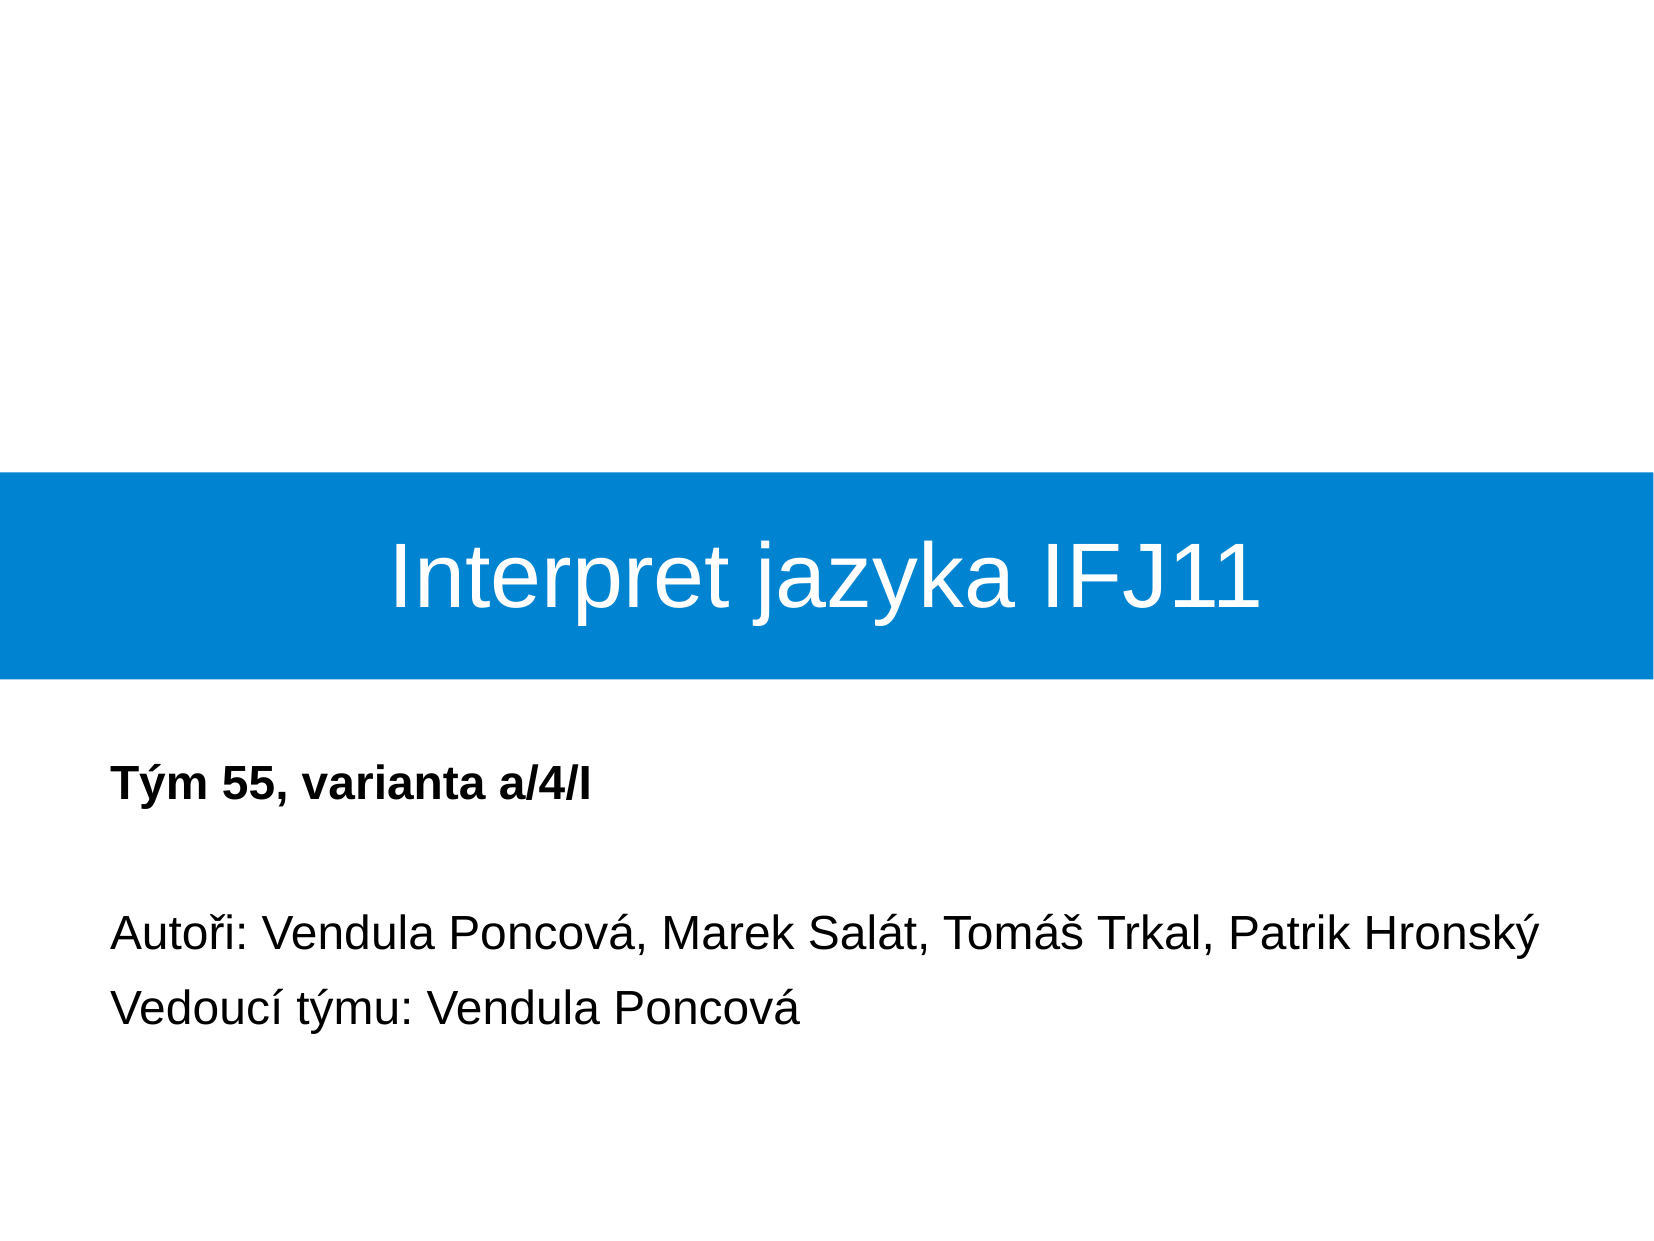

# Interpret jazyka IFJ11
Tým 55, varianta a/4/I
Autoři: Vendula Poncová, Marek Salát, Tomáš Trkal, Patrik Hronský
Vedoucí týmu: Vendula Poncová